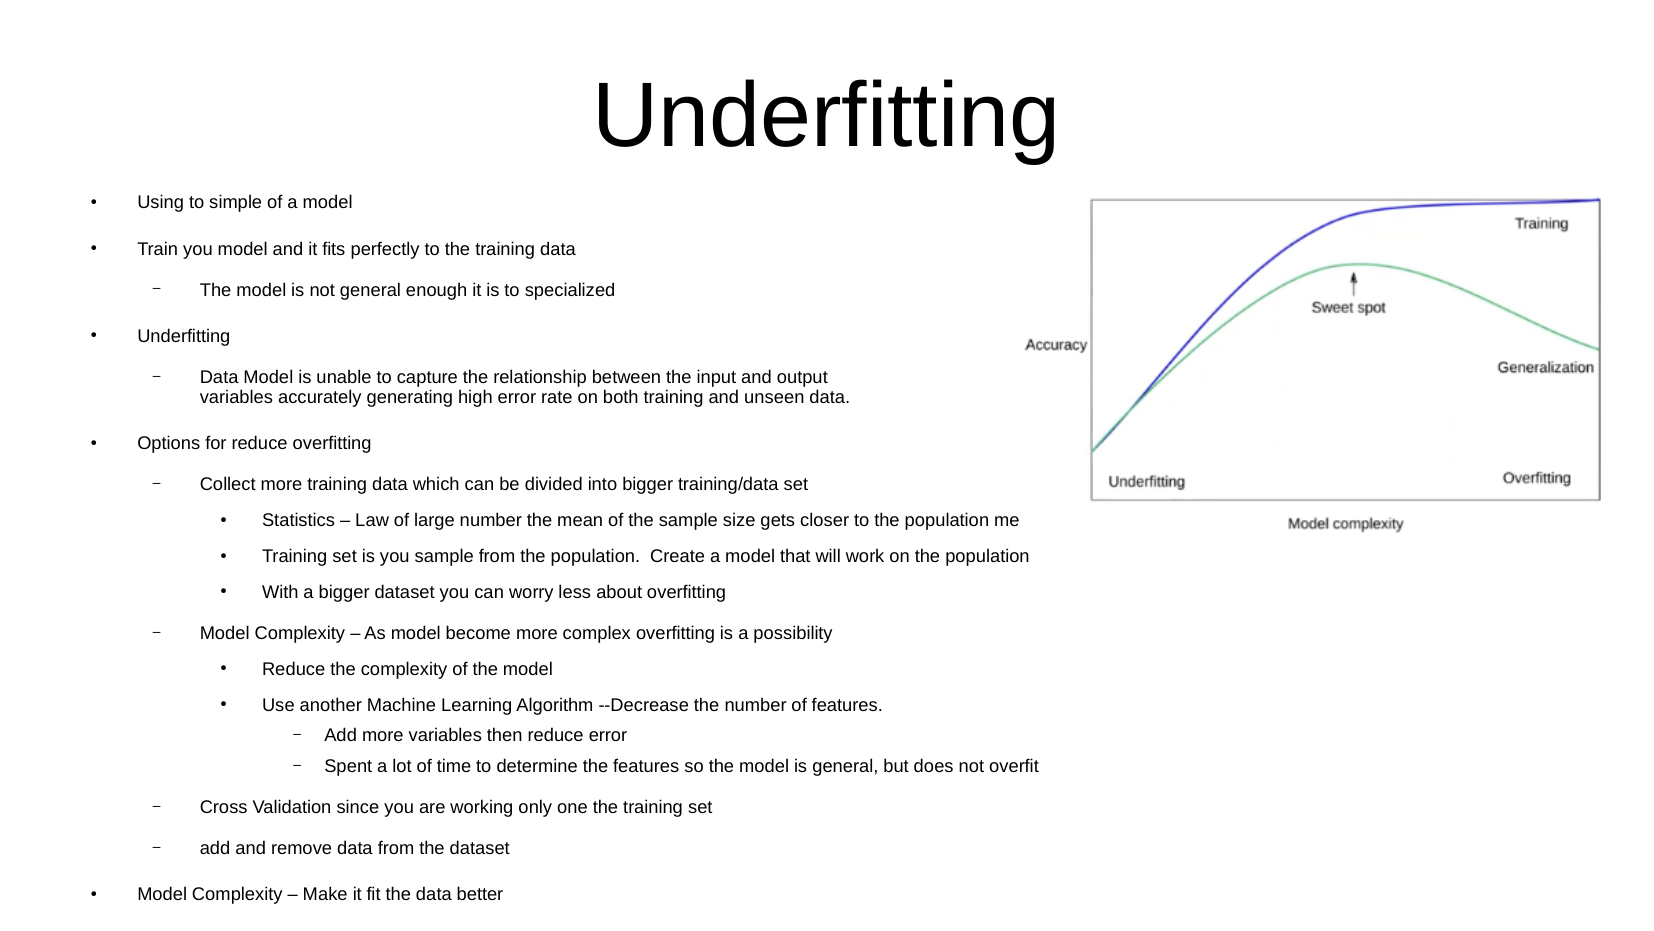

# Underfitting
Using to simple of a model
Train you model and it fits perfectly to the training data
The model is not general enough it is to specialized
Underfitting
Data Model is unable to capture the relationship between the input and output
variables accurately generating high error rate on both training and unseen data.
Options for reduce overfitting
Collect more training data which can be divided into bigger training/data set
Statistics – Law of large number the mean of the sample size gets closer to the population mean
Training set is you sample from the population. Create a model that will work on the population
With a bigger dataset you can worry less about overfitting
Model Complexity – As model become more complex overfitting is a possibility
Reduce the complexity of the model
Use another Machine Learning Algorithm --Decrease the number of features.
Add more variables then reduce error
Spent a lot of time to determine the features so the model is general, but does not overfit
Cross Validation since you are working only one the training set
add and remove data from the dataset
Model Complexity – Make it fit the data better